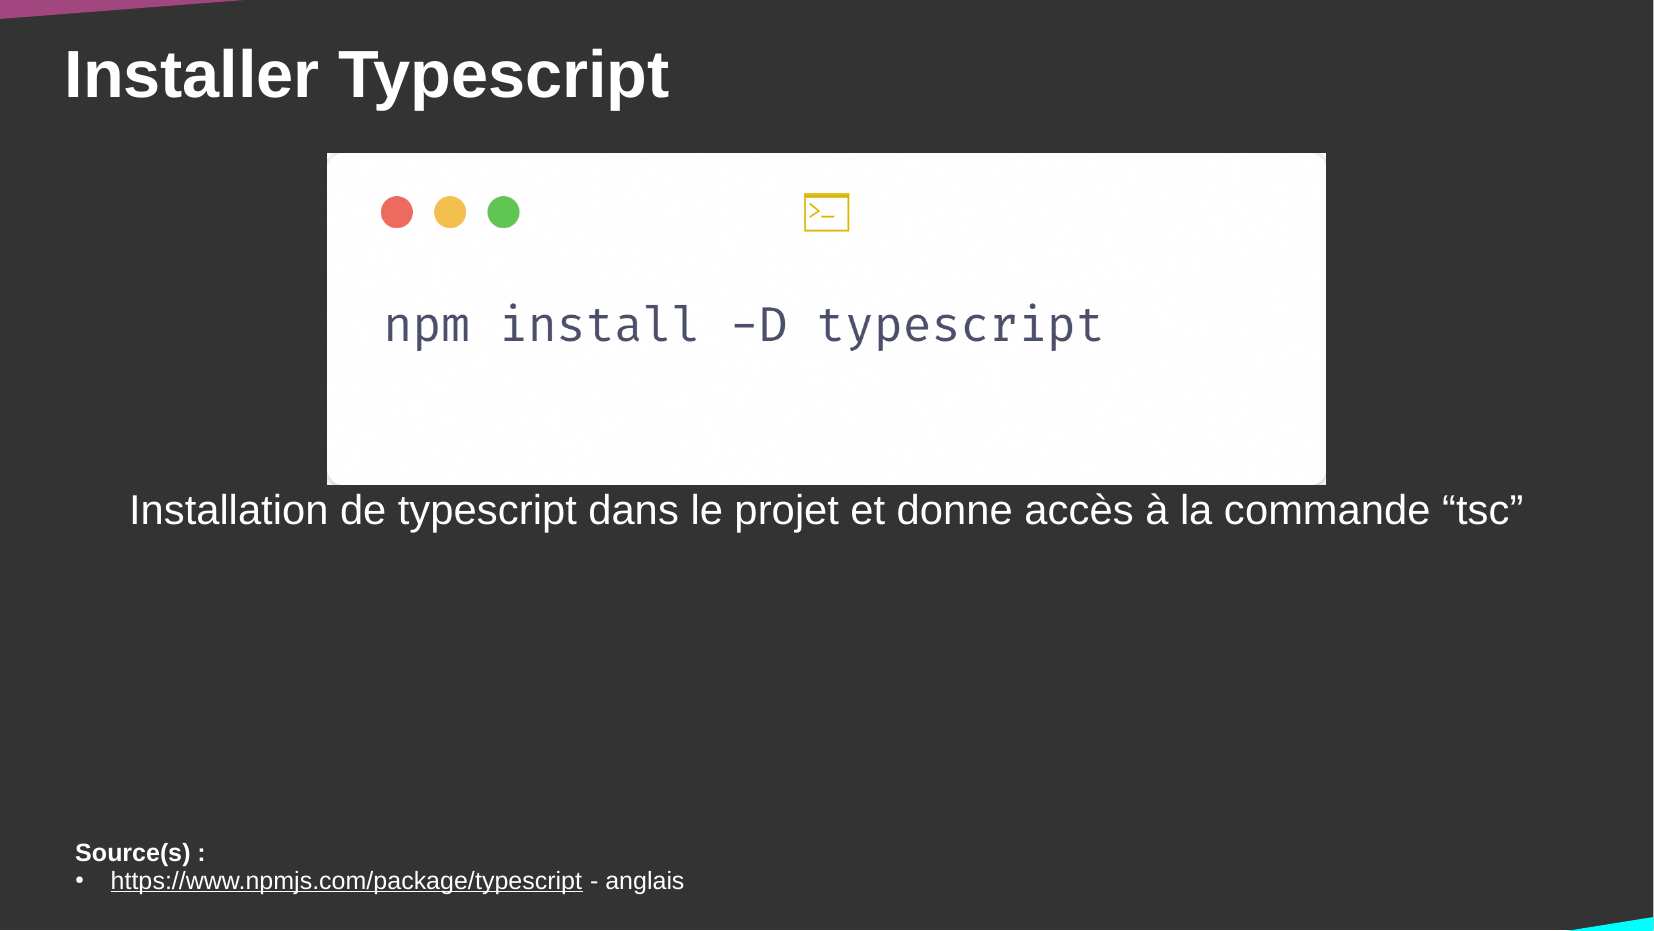

# Installer Typescript
Installation de typescript dans le projet et donne accès à la commande “tsc”
Source(s) :
https://www.npmjs.com/package/typescript - anglais